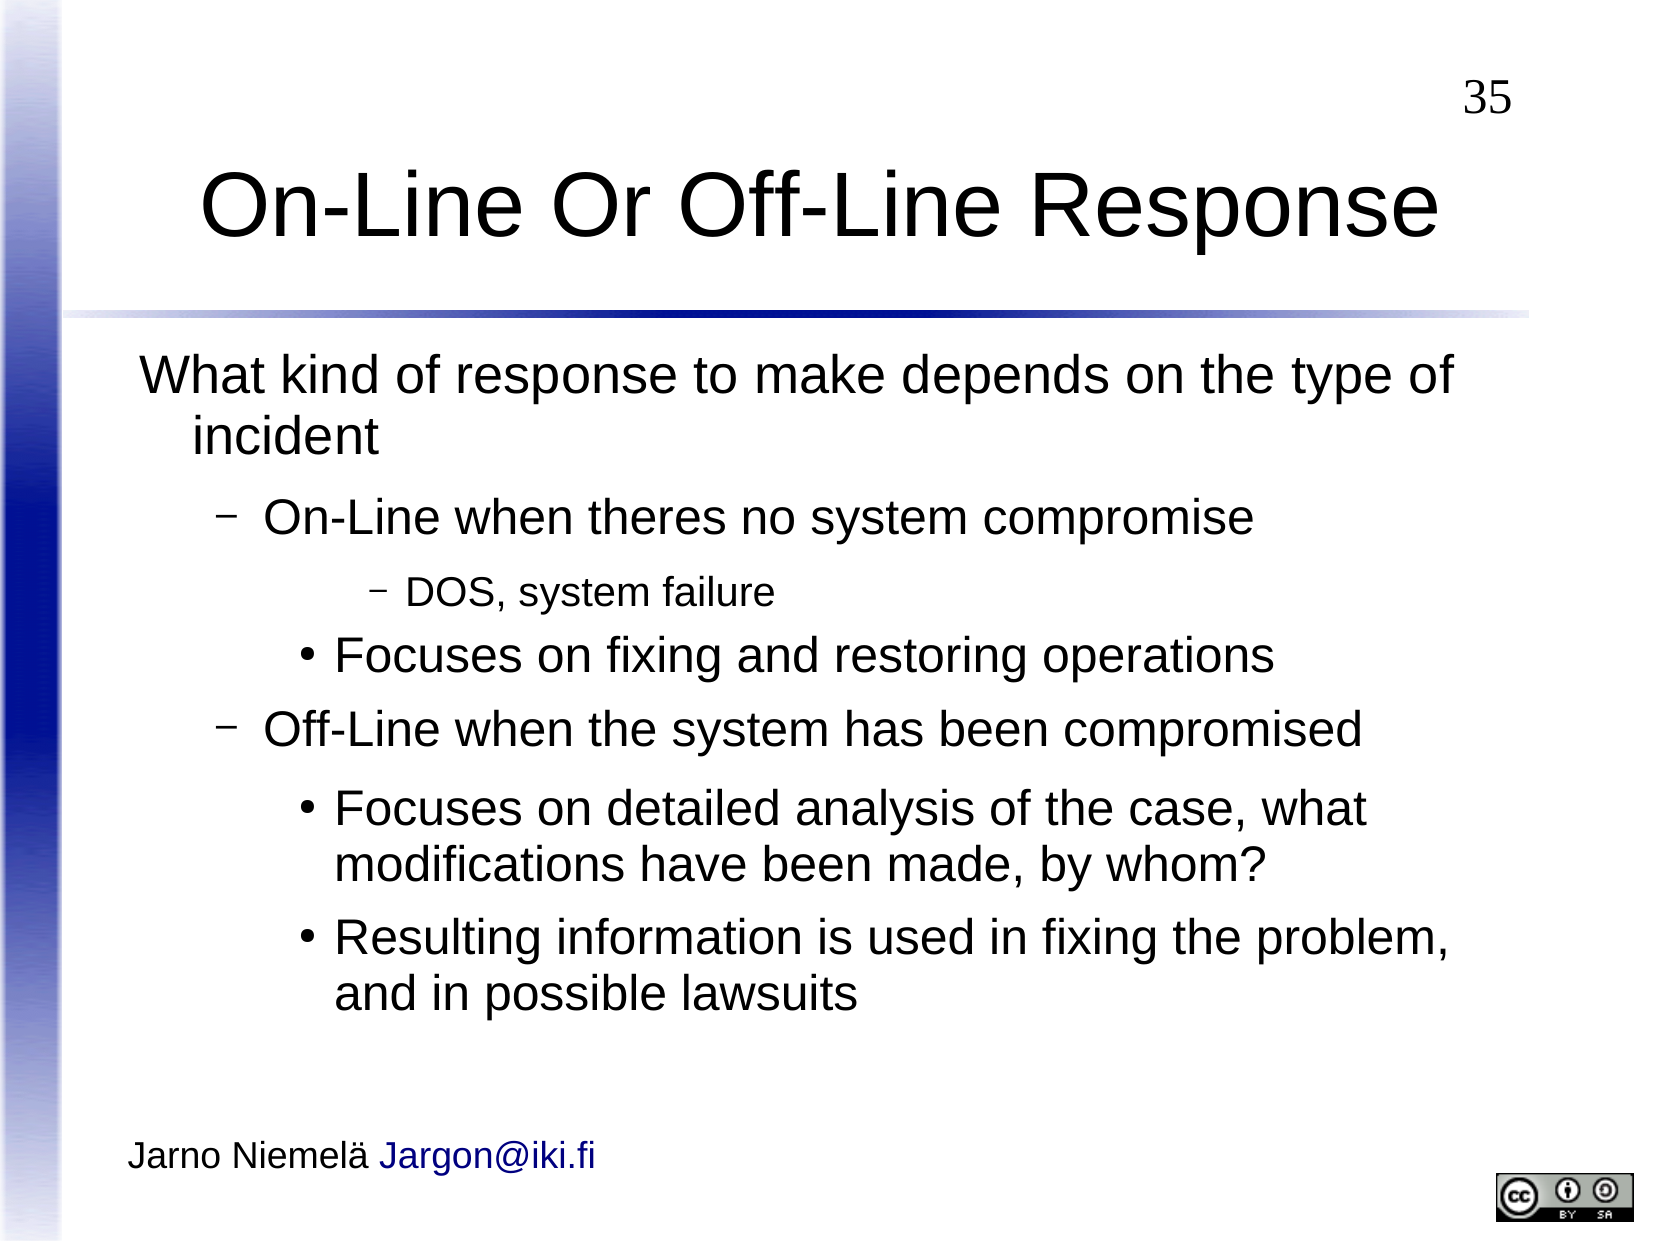

# On-Line Or Off-Line Response
What kind of response to make depends on the type of incident
On-Line when theres no system compromise
DOS, system failure
Focuses on fixing and restoring operations
Off-Line when the system has been compromised
Focuses on detailed analysis of the case, what modifications have been made, by whom?
Resulting information is used in fixing the problem, and in possible lawsuits